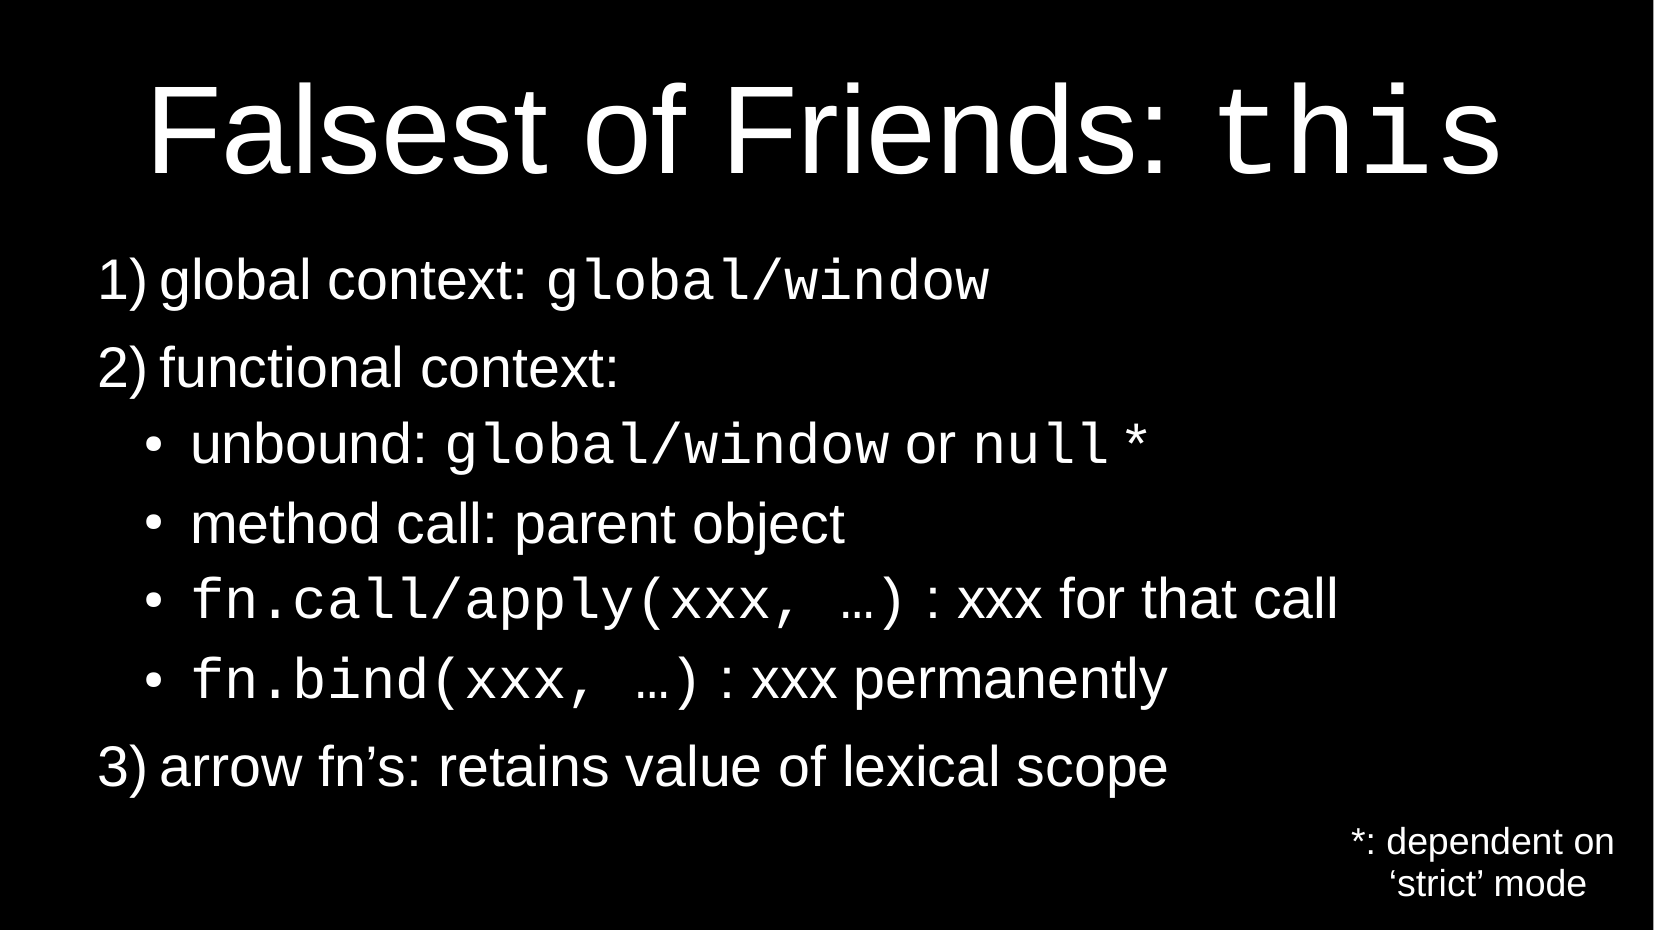

# Falsest of Friends: this
 global context: global/window
 functional context:
 unbound: global/window or null *
 method call: parent object
 fn.call/apply(xxx, …) : xxx for that call
 fn.bind(xxx, …) : xxx permanently
 arrow fn’s: retains value of lexical scope
*: dependent on
‘strict’ mode